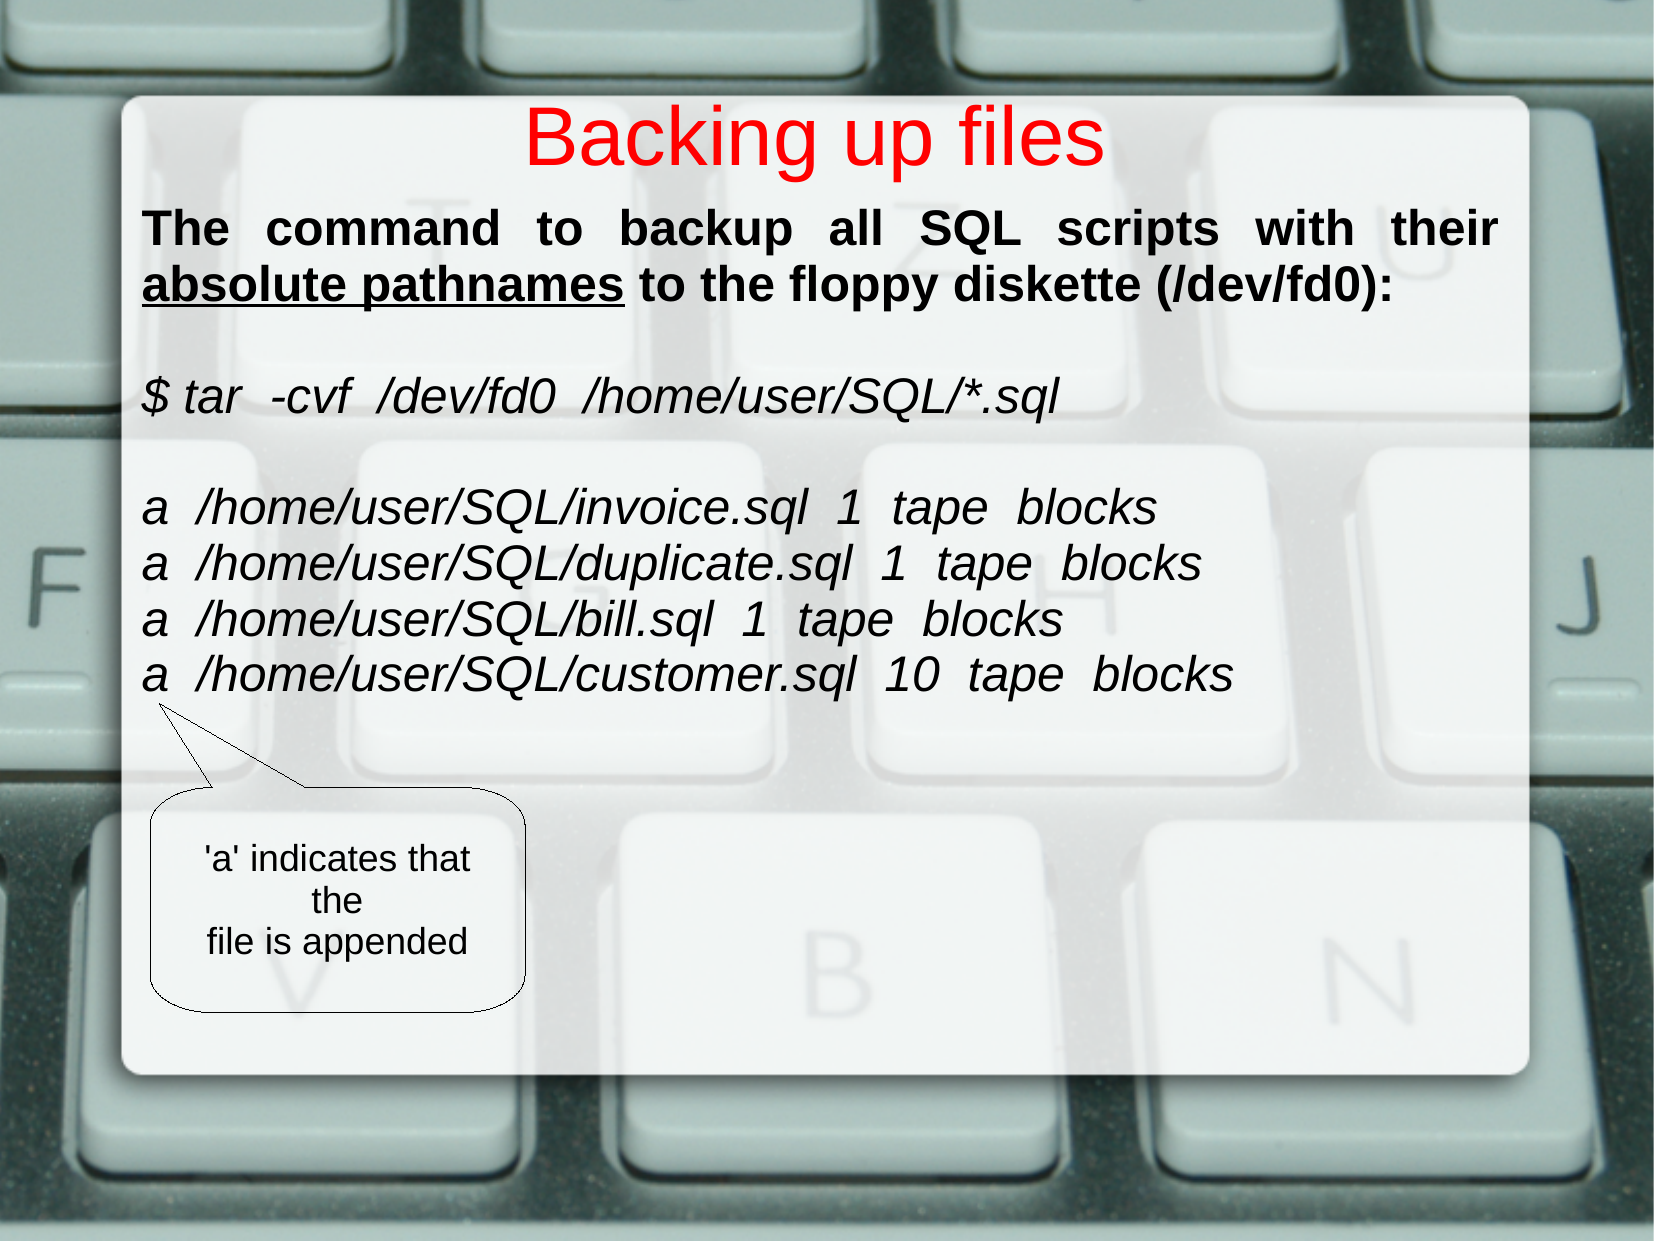

# Backing up files
The command to backup all SQL scripts with their absolute pathnames to the floppy diskette (/dev/fd0):
$ tar -cvf /dev/fd0 /home/user/SQL/*.sql
a /home/user/SQL/invoice.sql 1 tape blocks
a /home/user/SQL/duplicate.sql 1 tape blocks
a /home/user/SQL/bill.sql 1 tape blocks
a /home/user/SQL/customer.sql 10 tape blocks
'a' indicates that the
file is appended